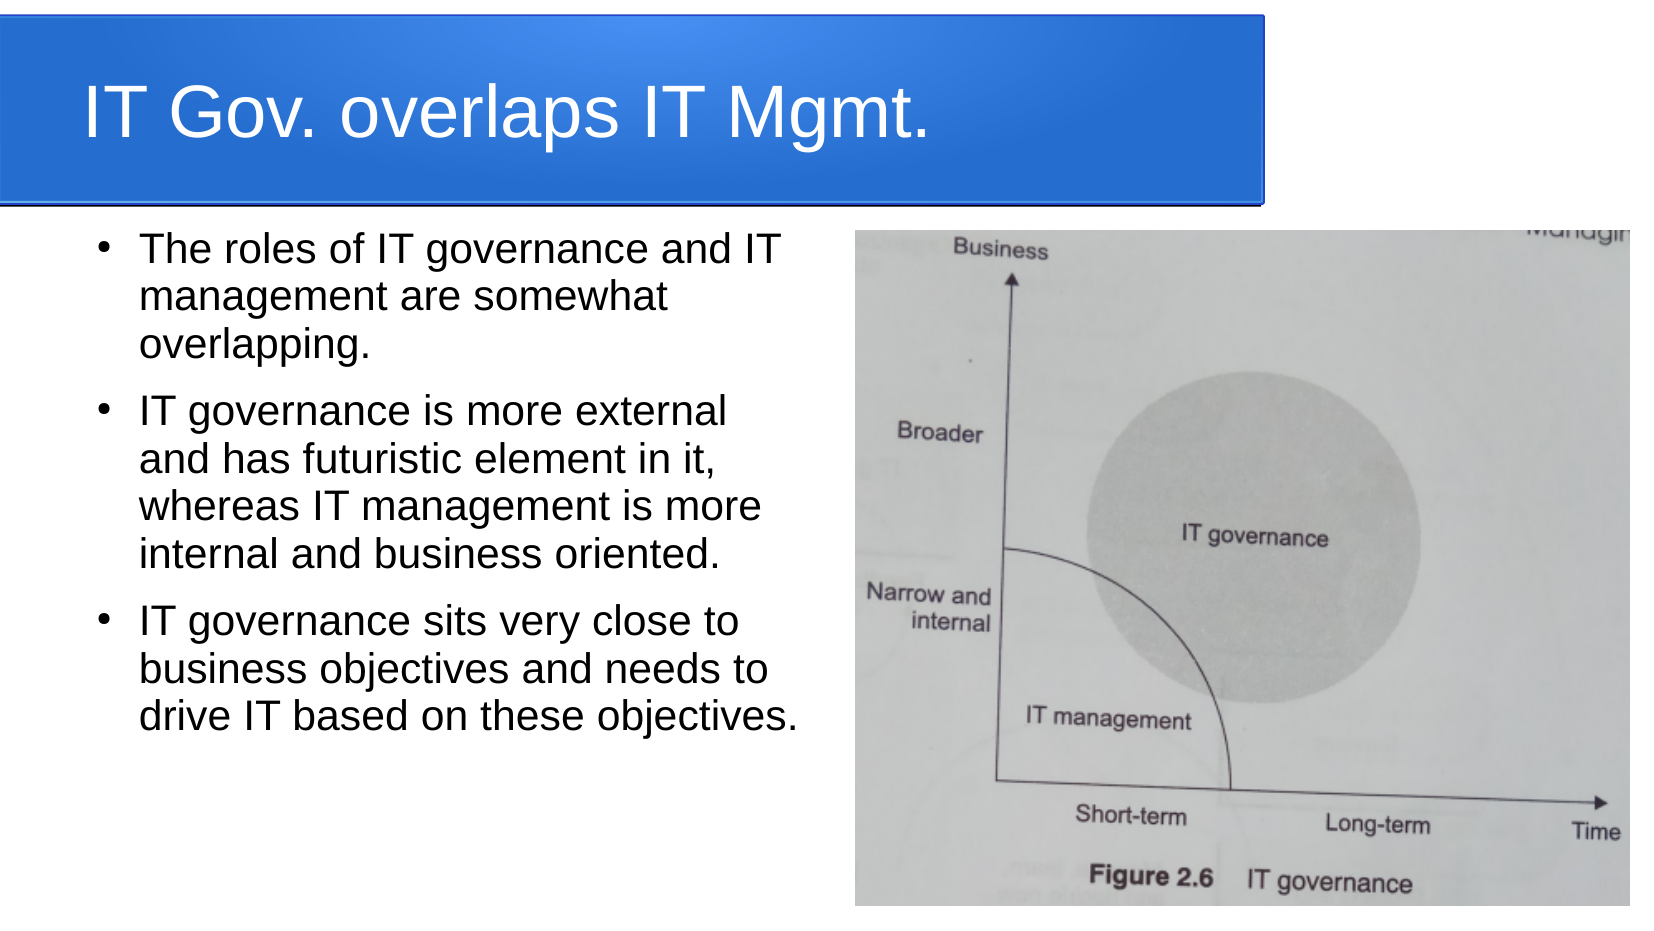

# IT Gov. overlaps IT Mgmt.
The roles of IT governance and IT management are somewhat overlapping.
IT governance is more external and has futuristic element in it, whereas IT management is more internal and business oriented.
IT governance sits very close to business objectives and needs to drive IT based on these objectives.